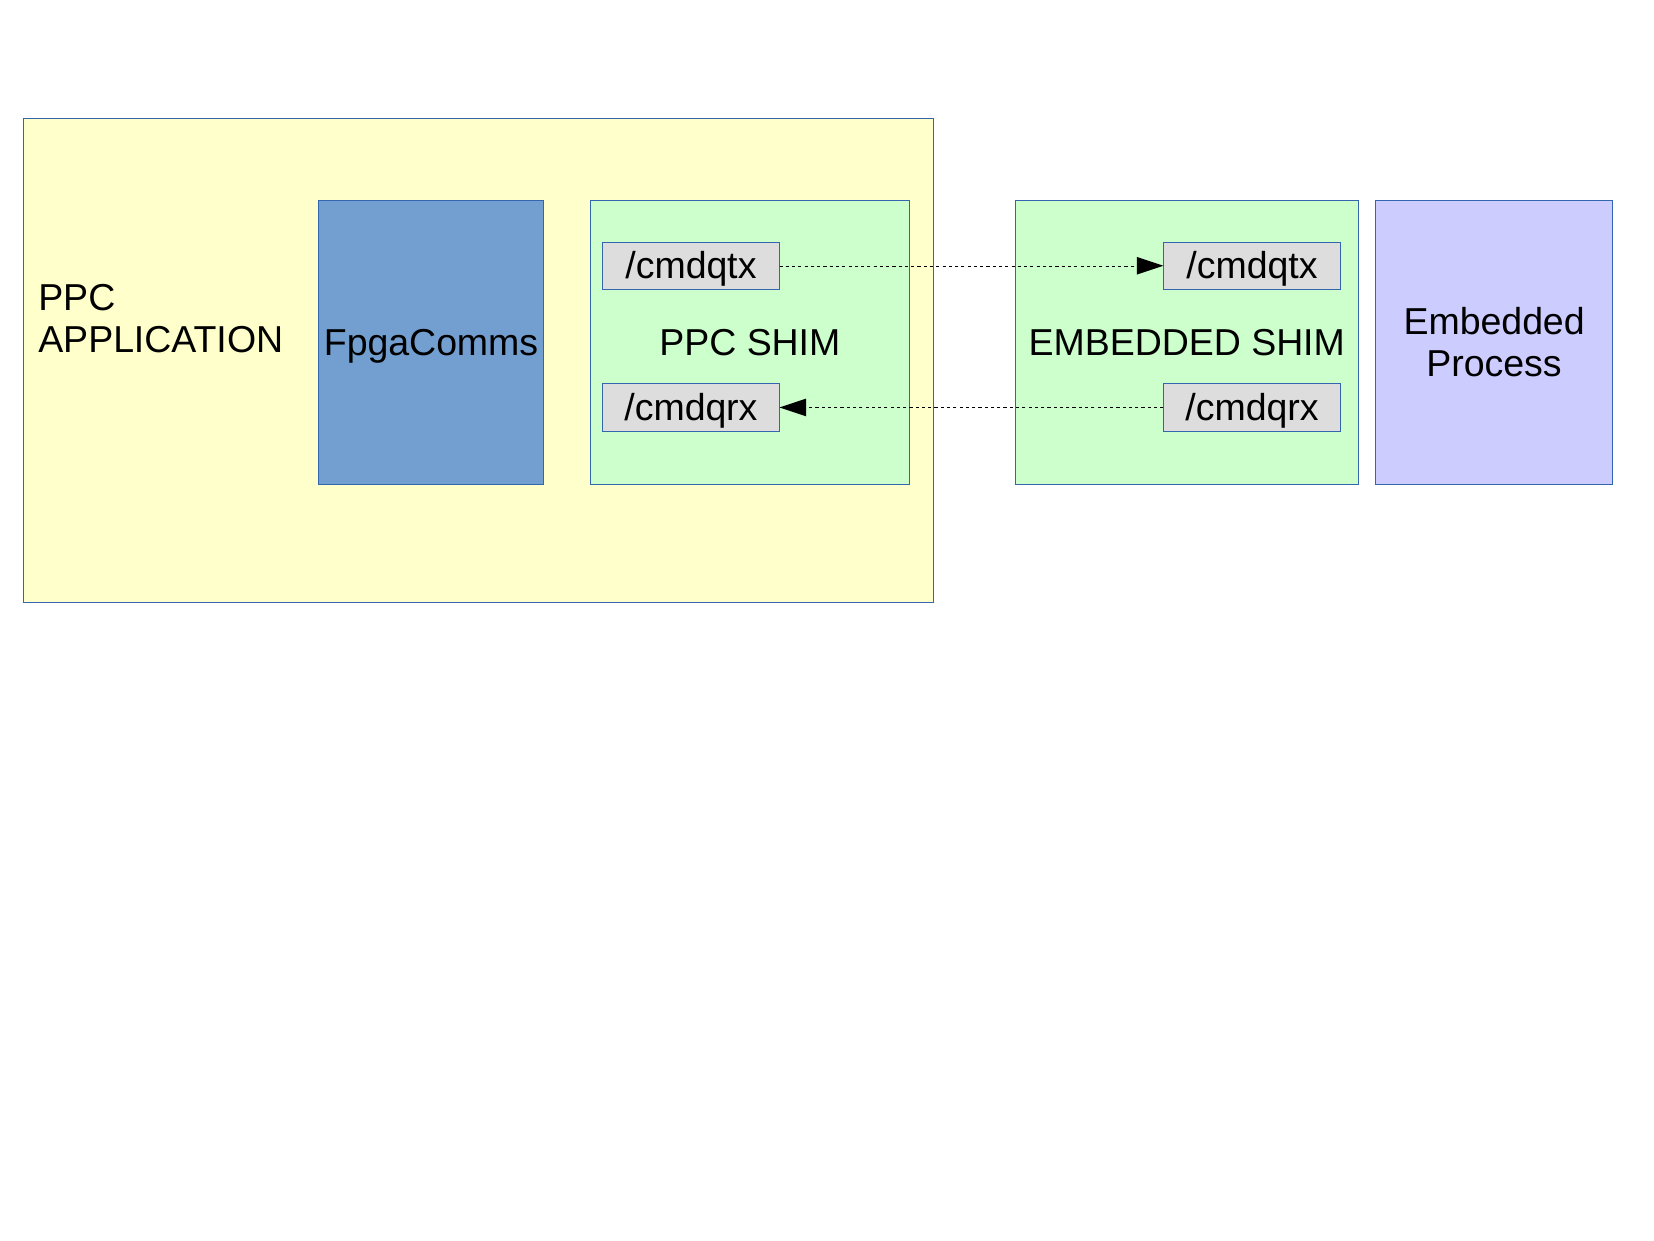

PPC
APPLICATION
FpgaComms
PPC SHIM
EMBEDDED SHIM
Embedded
Process
/cmdqtx
/cmdqtx
/cmdqrx
/cmdqrx